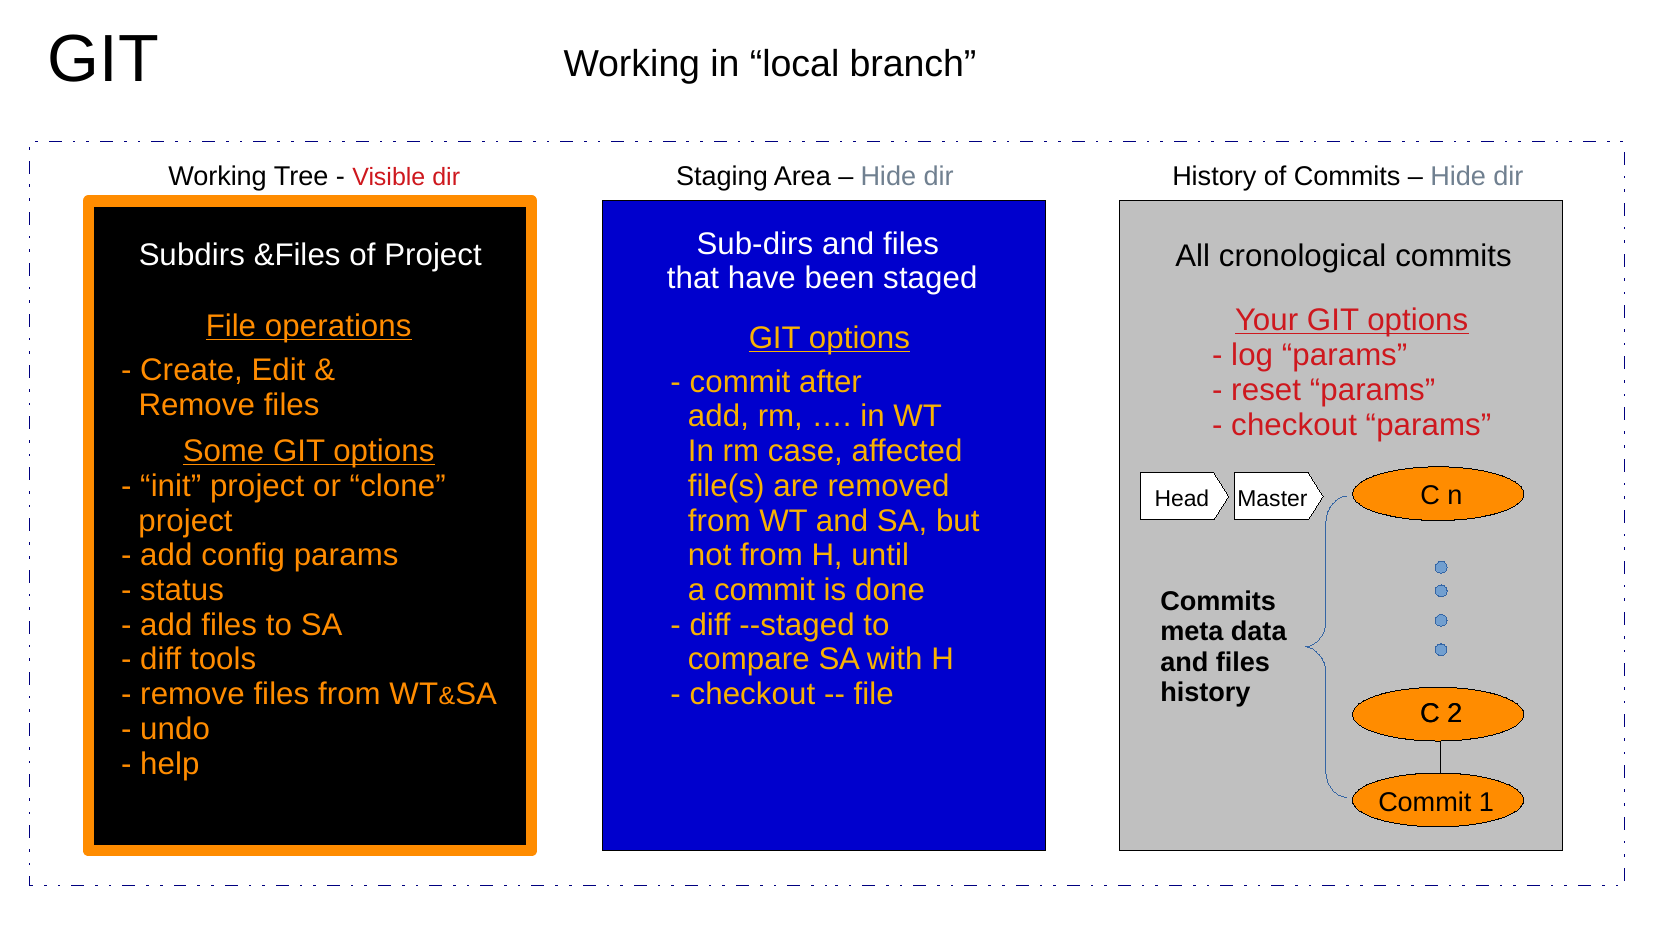

# GIT
Working in “local branch”
Working Tree - Visible dir
Staging Area – Hide dir
History of Commits – Hide dir
Sub-dirs and files
that have been staged
Subdirs &Files of Project
All cronological commits
Your GIT options
- log “params”
- reset “params”
- checkout “params”
File operations
- Create, Edit &
 Remove files
Some GIT options
- “init” project or “clone”
 project
- add config params
- status
- add files to SA
- diff tools
- remove files from WT&SA
- undo
- help
GIT options
- commit after
 add, rm, …. in WT
 In rm case, affected
 file(s) are removed
 from WT and SA, but
 not from H, until
 a commit is done
- diff --staged to
 compare SA with H
- checkout -- file
C n
Master
Head
Commits
meta data
and files
history
C 2
C 2
Commit 1